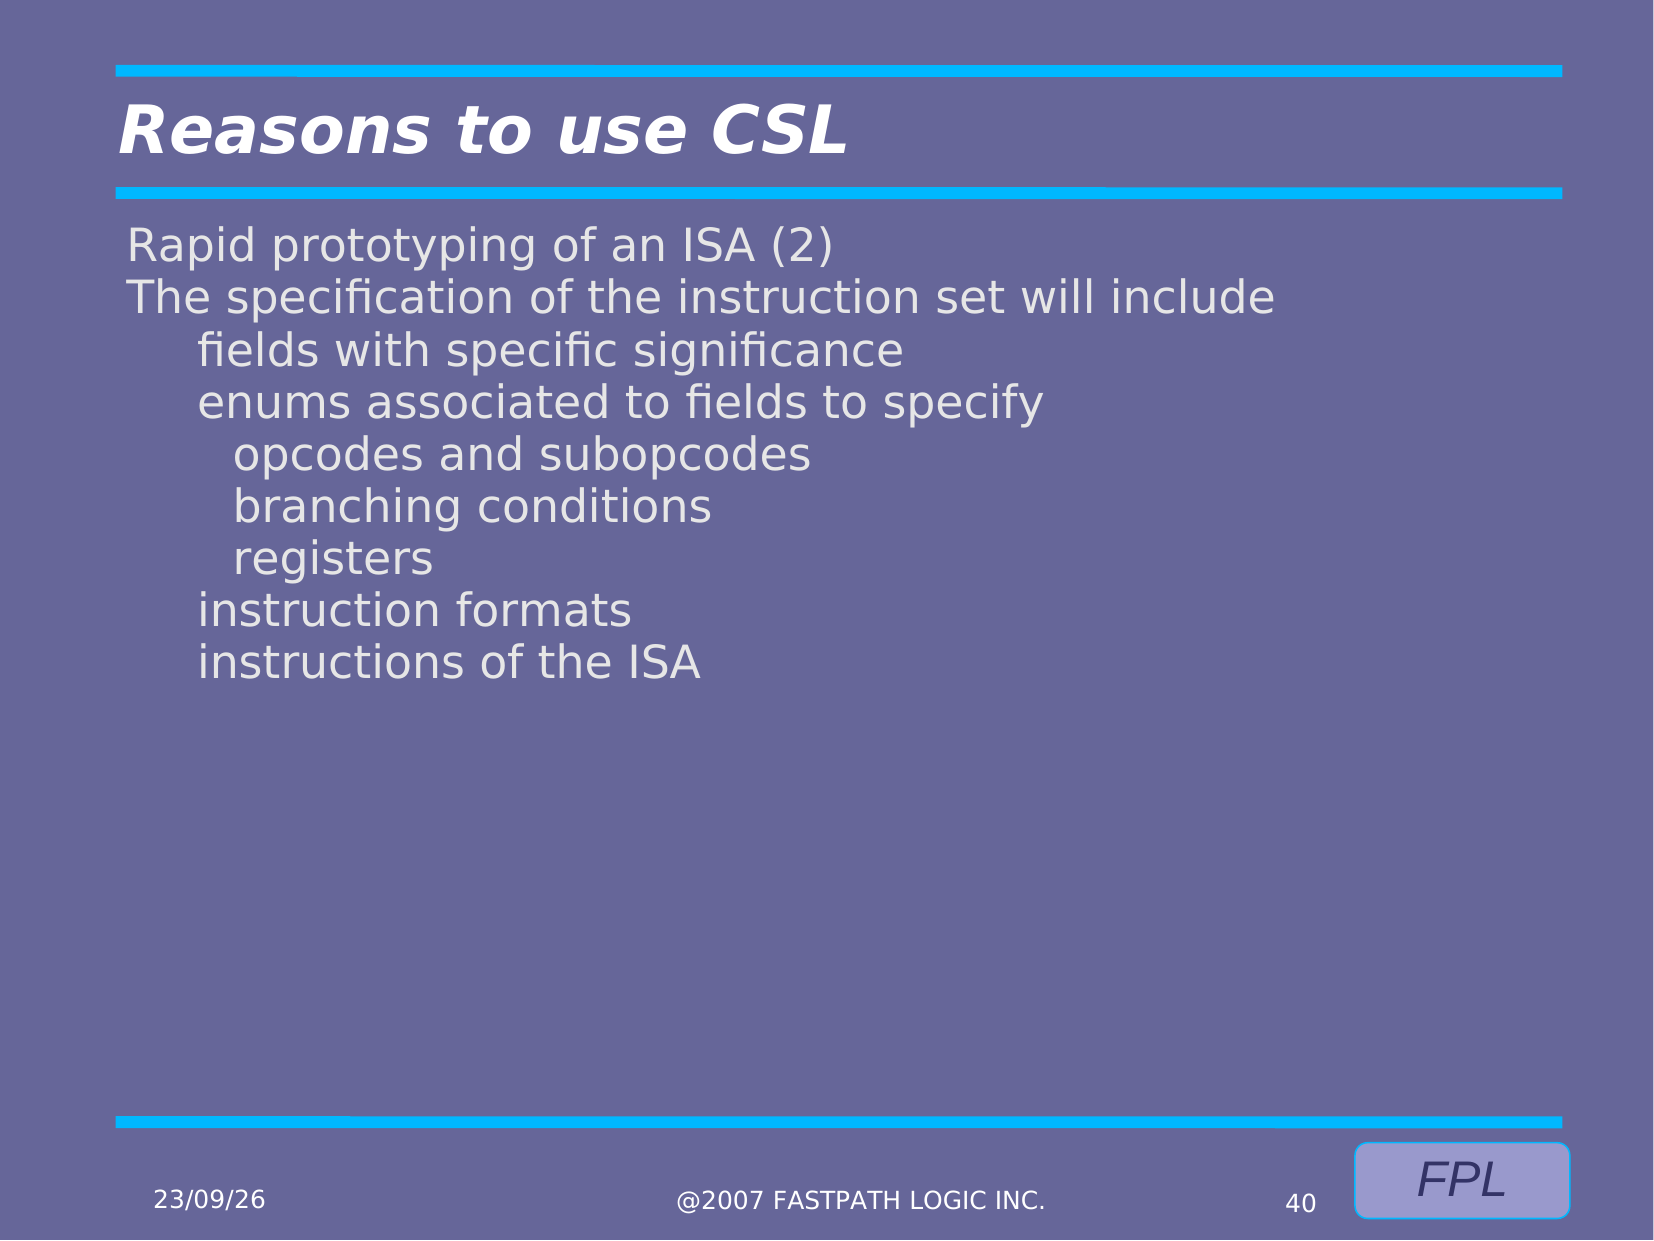

# Reasons to use CSL
Rapid prototyping of an ISA (2)‏
The specification of the instruction set will include
fields with specific significance
enums associated to fields to specify
opcodes and subopcodes
branching conditions
registers
instruction formats
instructions of the ISA
40